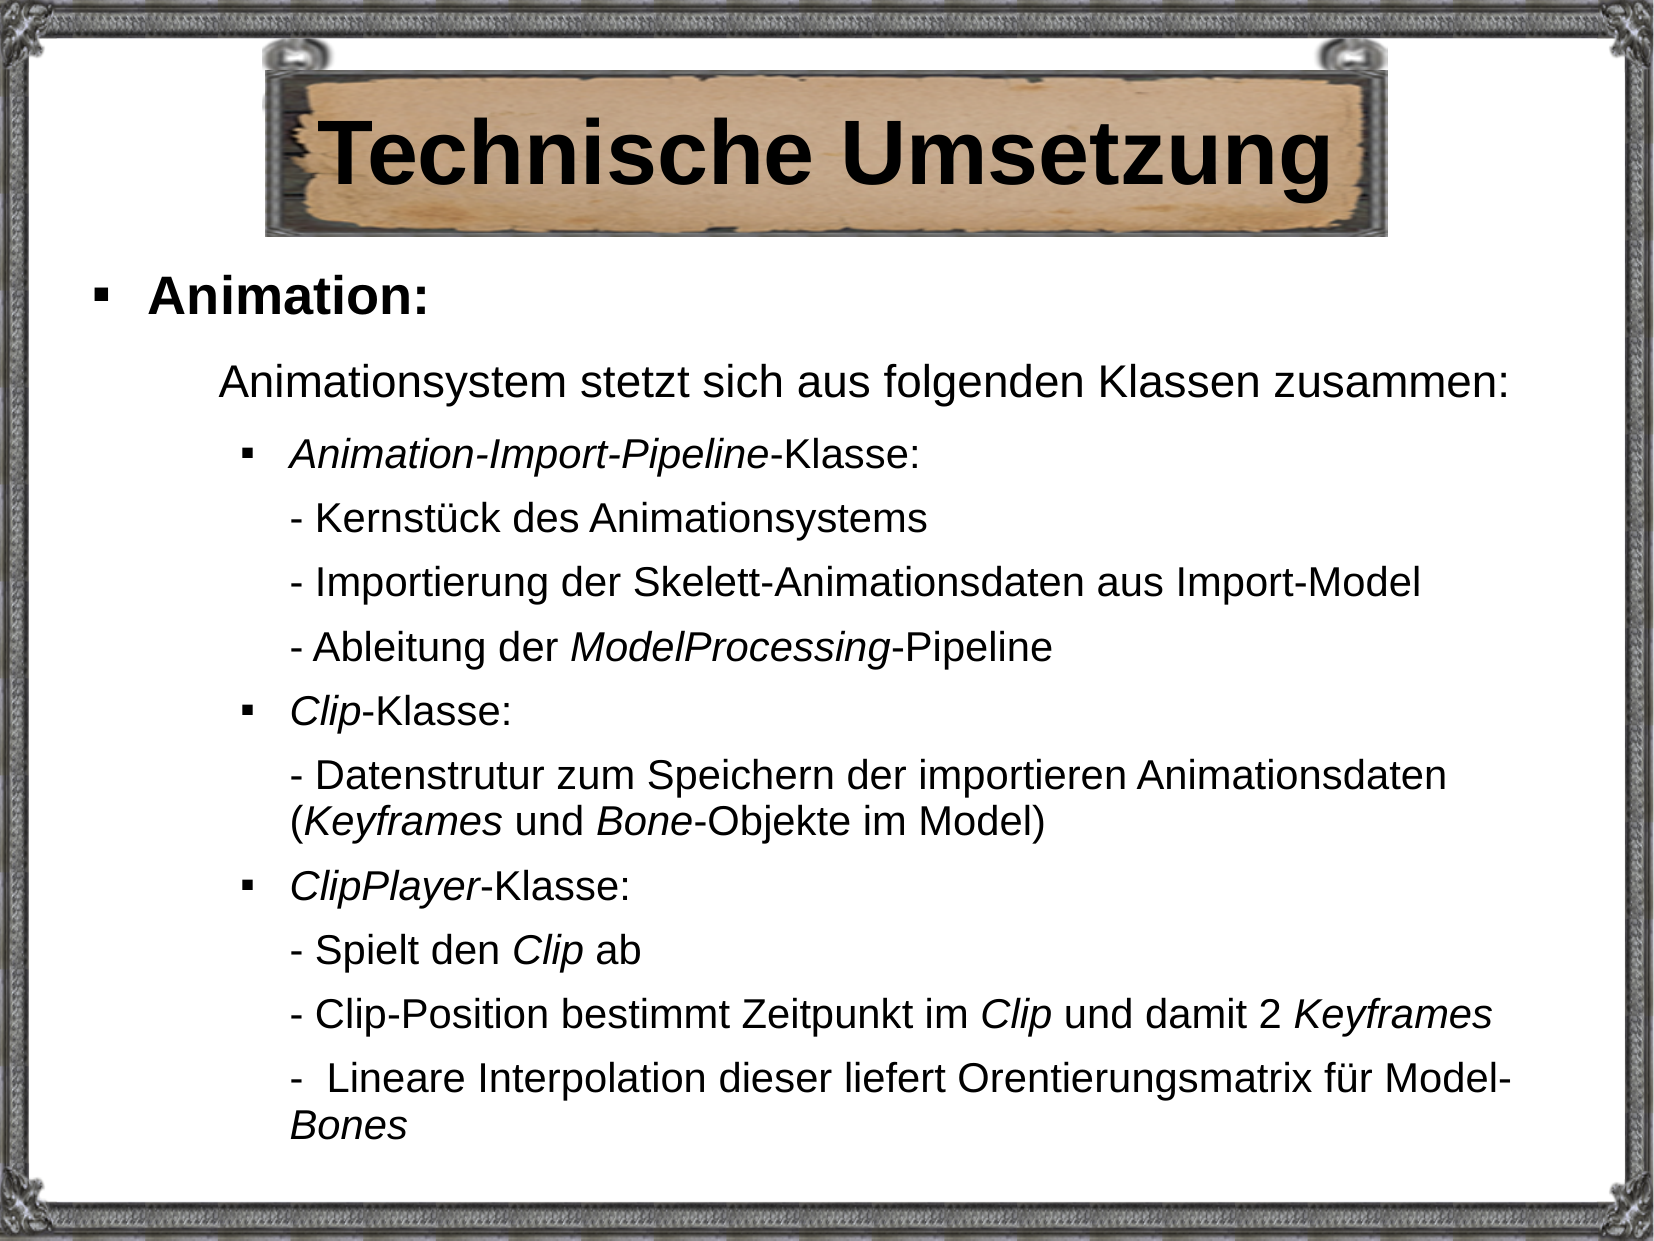

# Technische Umsetzung
Animation:
Animationsystem stetzt sich aus folgenden Klassen zusammen:
Animation-Import-Pipeline-Klasse:
- Kernstück des Animationsystems
- Importierung der Skelett-Animationsdaten aus Import-Model
- Ableitung der ModelProcessing-Pipeline
Clip-Klasse:
- Datenstrutur zum Speichern der importieren Animationsdaten (Keyframes und Bone-Objekte im Model)
ClipPlayer-Klasse:
- Spielt den Clip ab
- Clip-Position bestimmt Zeitpunkt im Clip und damit 2 Keyframes
- Lineare Interpolation dieser liefert Orentierungsmatrix für Model-Bones